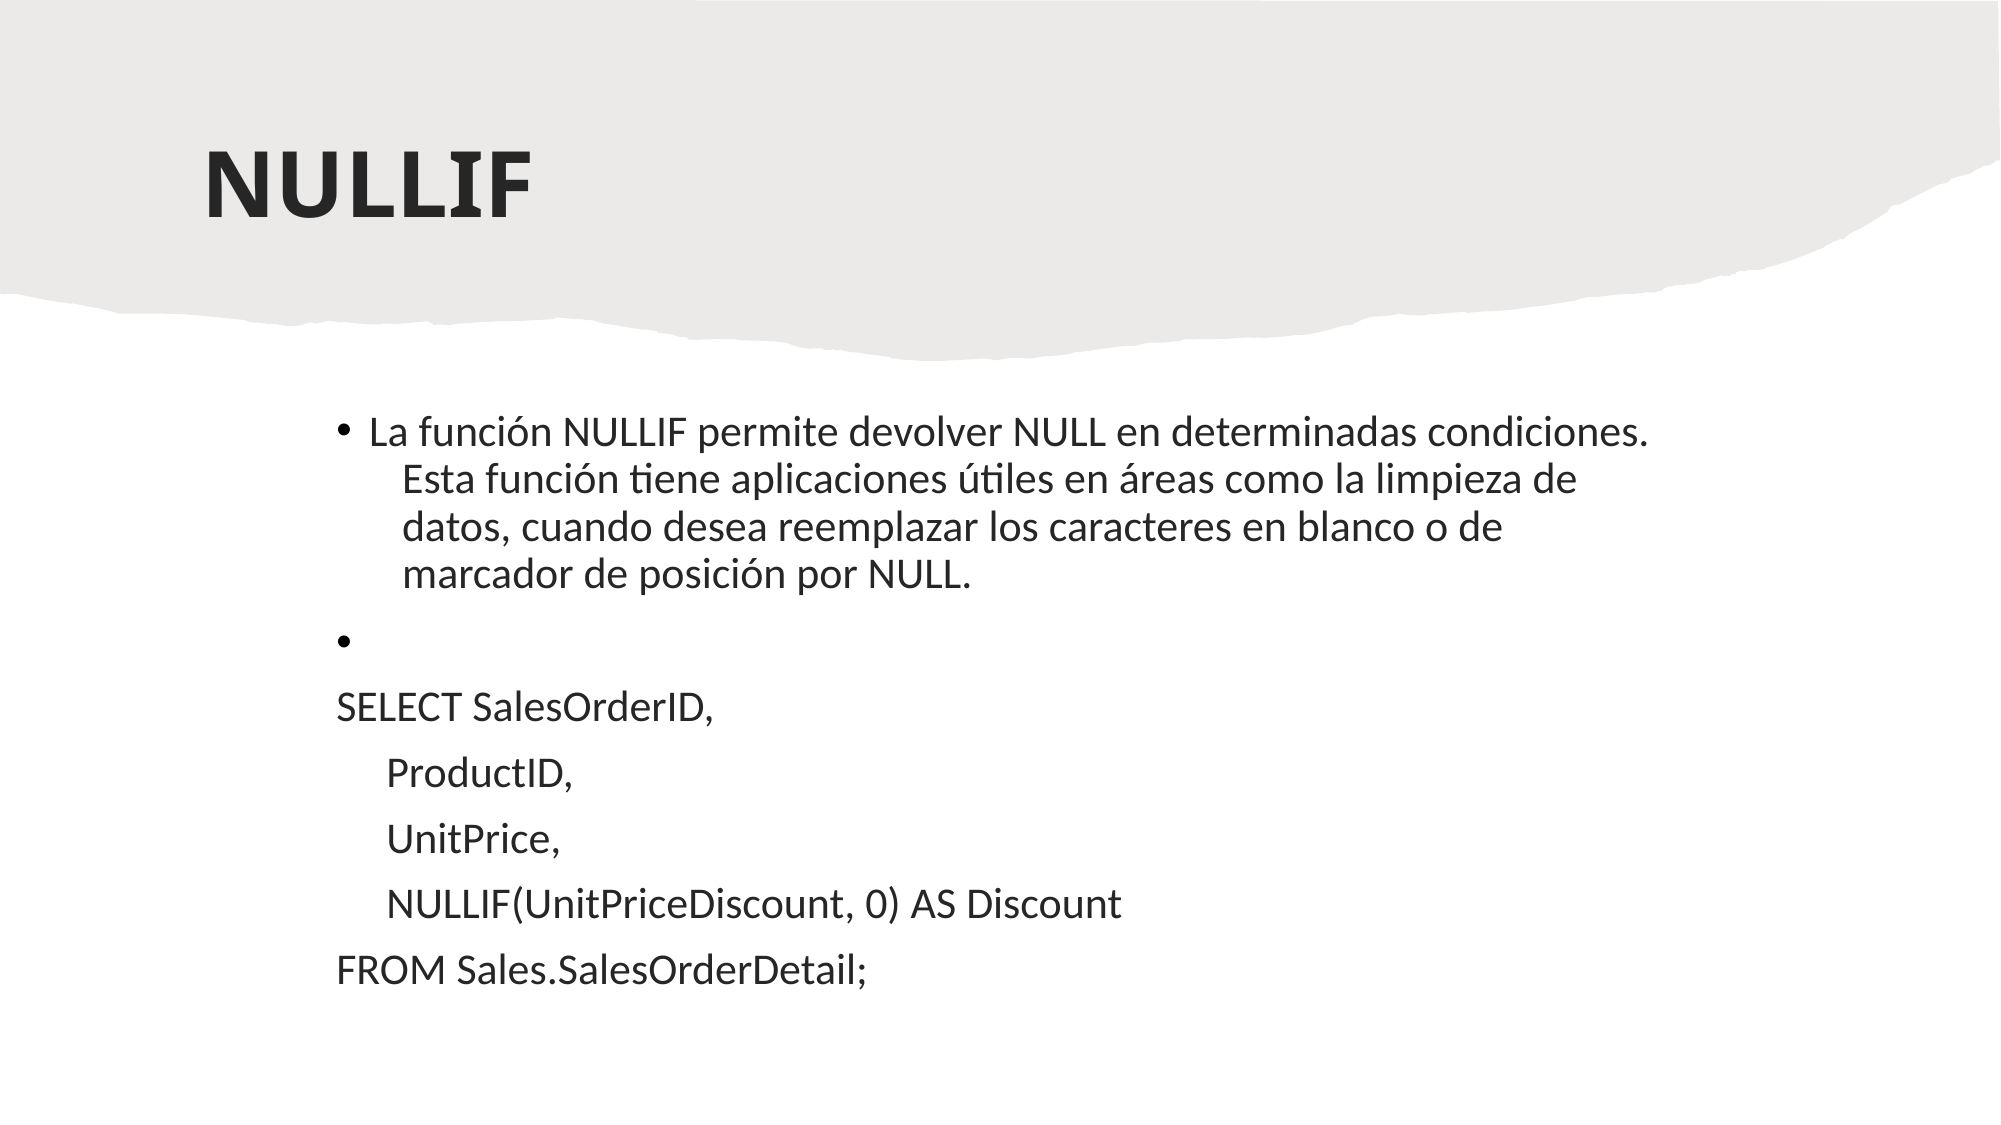

# NULLIF
La función NULLIF permite devolver NULL en determinadas condiciones. Esta función tiene aplicaciones útiles en áreas como la limpieza de datos, cuando desea reemplazar los caracteres en blanco o de marcador de posición por NULL.
SELECT SalesOrderID,
 ProductID,
 UnitPrice,
 NULLIF(UnitPriceDiscount, 0) AS Discount
FROM Sales.SalesOrderDetail;